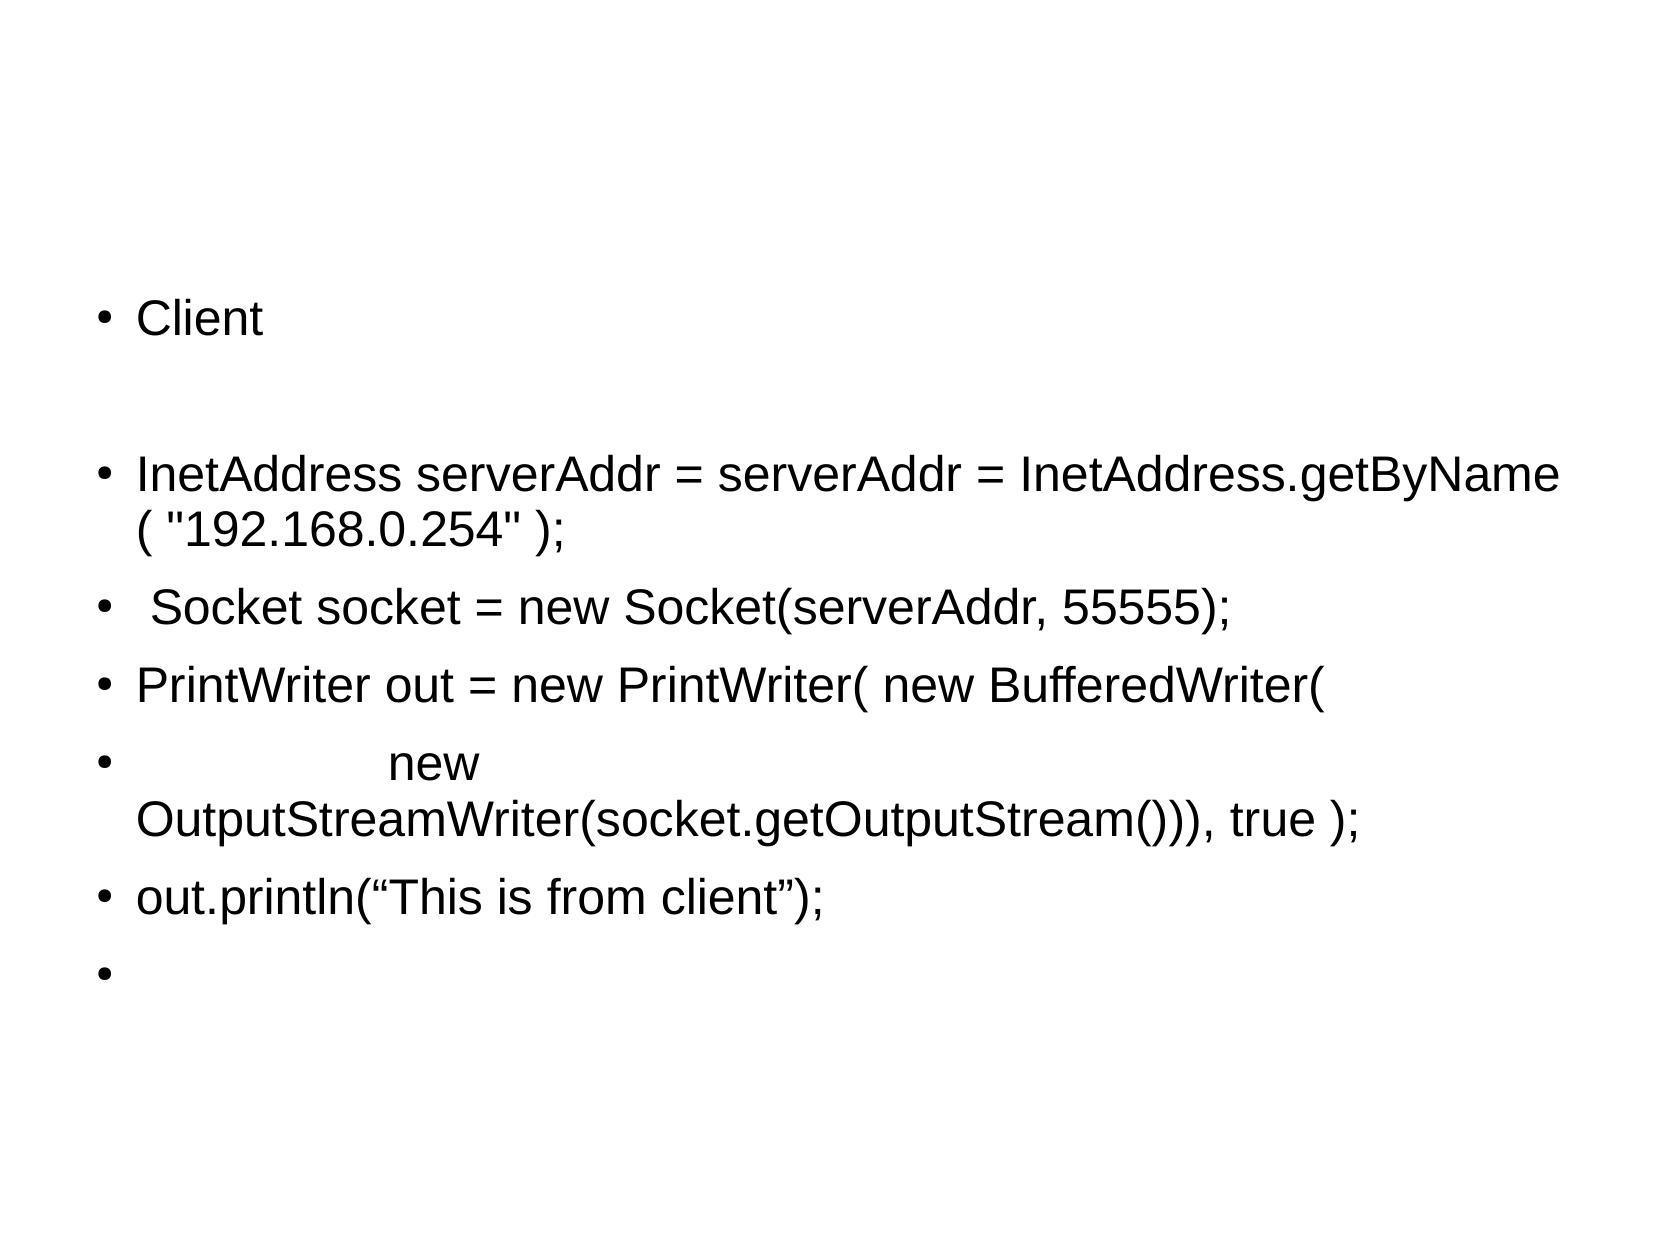

#
Client
InetAddress serverAddr = serverAddr = InetAddress.getByName ( "192.168.0.254" );
 Socket socket = new Socket(serverAddr, 55555);
PrintWriter out = new PrintWriter( new BufferedWriter(
 new OutputStreamWriter(socket.getOutputStream())), true );
out.println(“This is from client”);